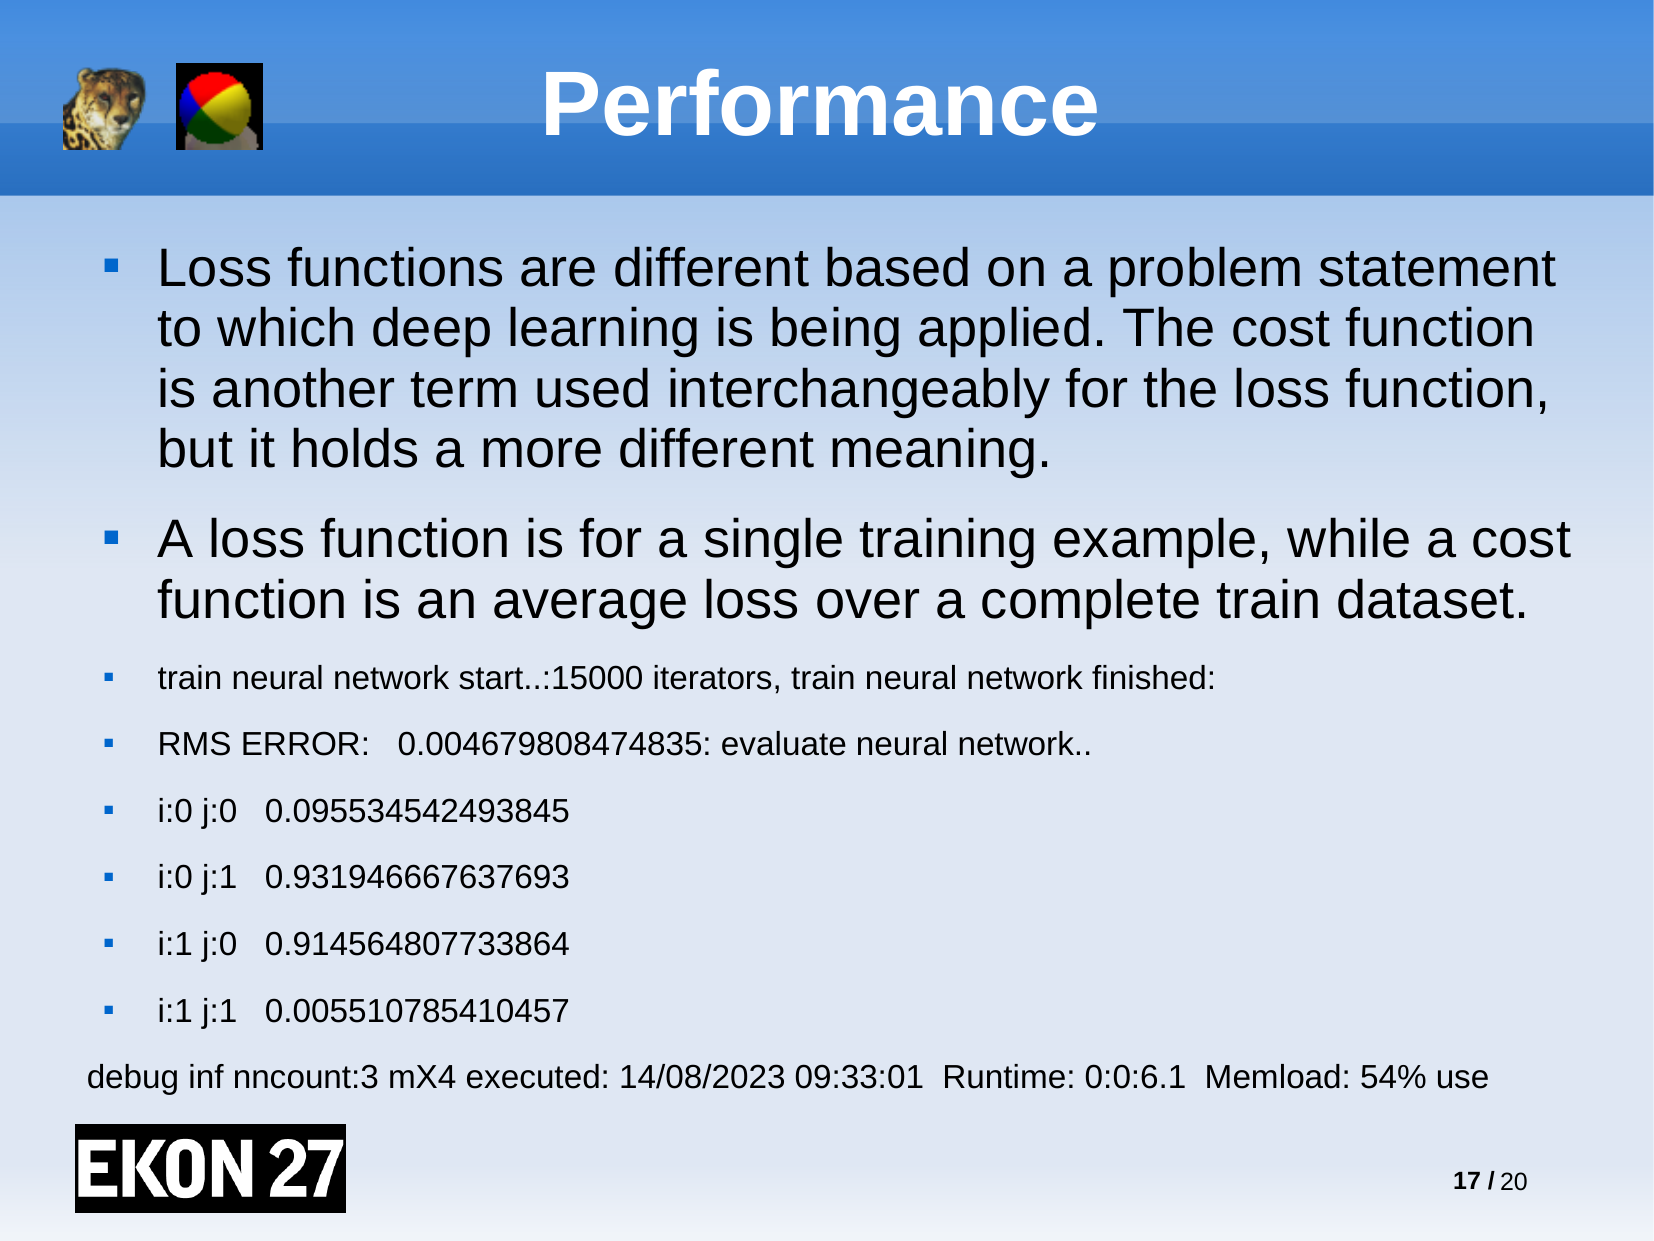

# Performance
Loss functions are different based on a problem statement to which deep learning is being applied. The cost function is another term used interchangeably for the loss function, but it holds a more different meaning.
A loss function is for a single training example, while a cost function is an average loss over a complete train dataset.
train neural network start..:15000 iterators, train neural network finished:
RMS ERROR: 0.004679808474835: evaluate neural network..
i:0 j:0 0.095534542493845
i:0 j:1 0.931946667637693
i:1 j:0 0.914564807733864
i:1 j:1 0.005510785410457
debug inf nncount:3 mX4 executed: 14/08/2023 09:33:01 Runtime: 0:0:6.1 Memload: 54% use
17